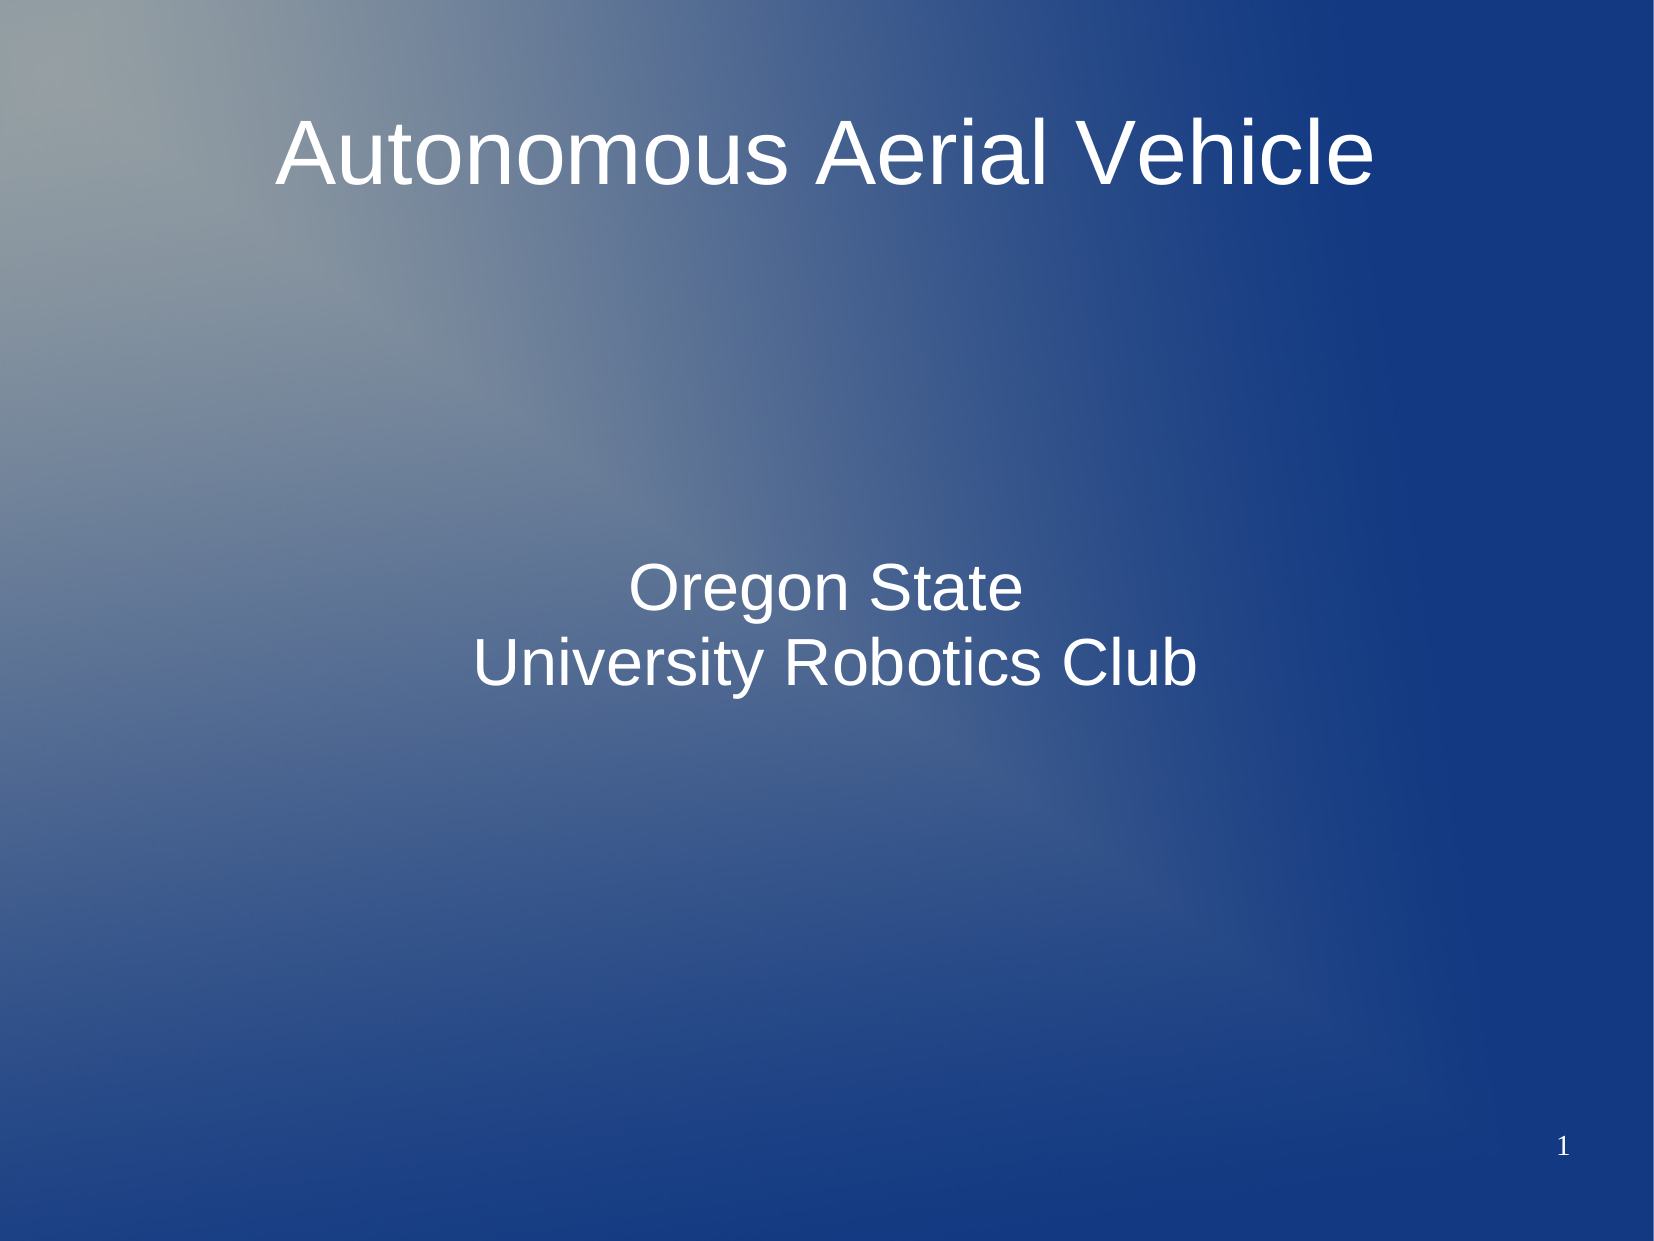

# Autonomous Aerial Vehicle
Oregon State
 University Robotics Club
1